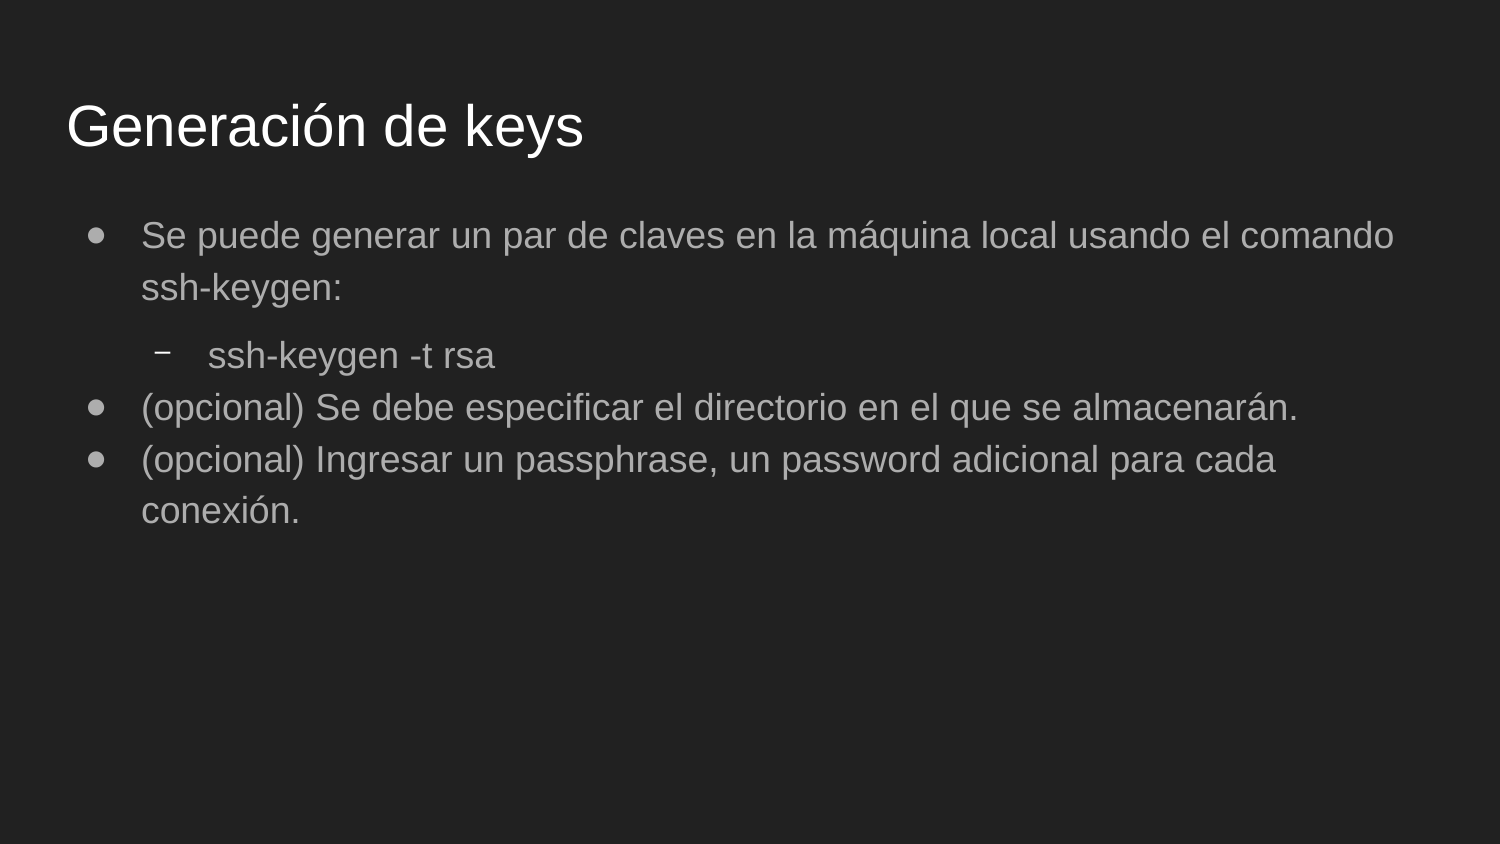

# Generación de keys
Se puede generar un par de claves en la máquina local usando el comando ssh-keygen:
ssh-keygen -t rsa
(opcional) Se debe especificar el directorio en el que se almacenarán.
(opcional) Ingresar un passphrase, un password adicional para cada conexión.